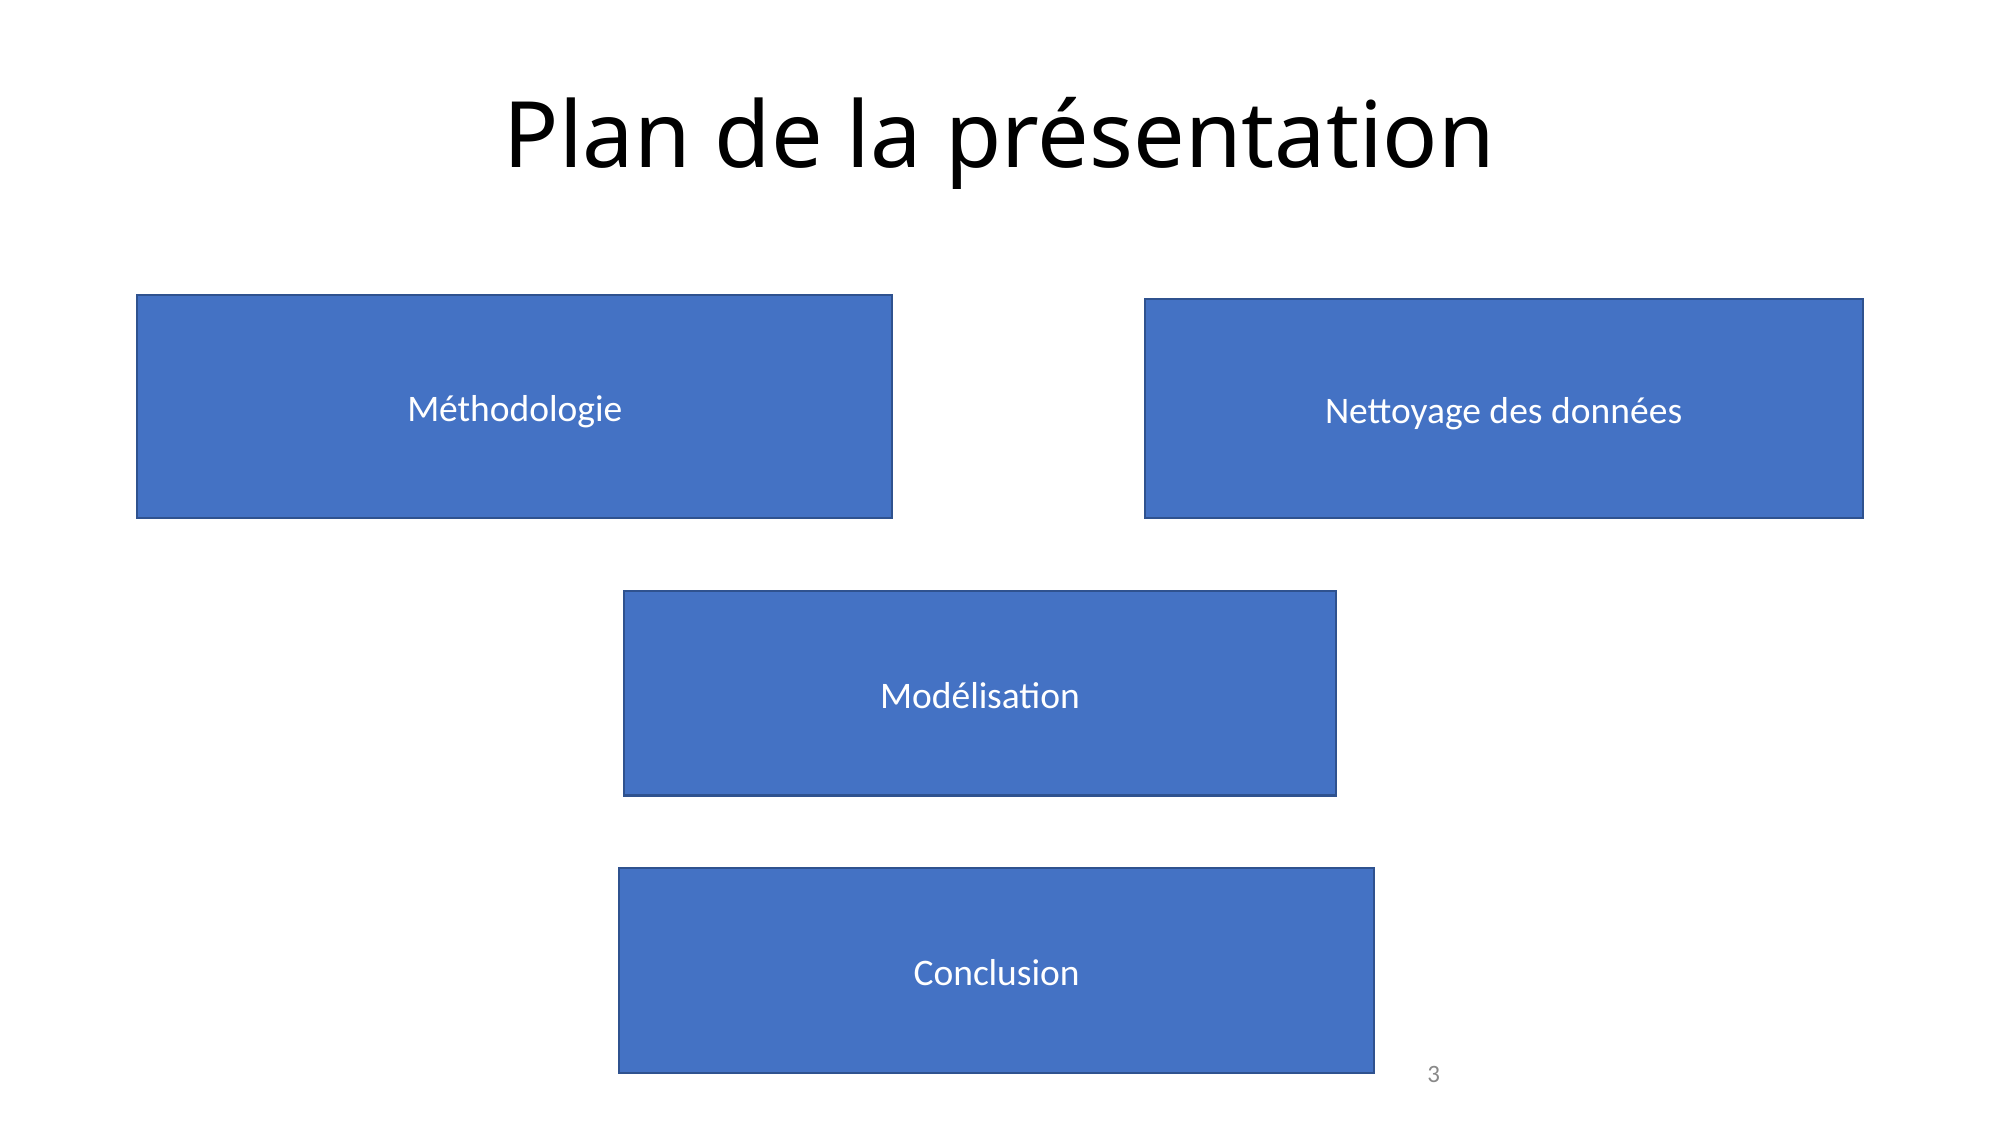

# Plan de la présentation
Méthodologie
Nettoyage des données
Modélisation
Conclusion